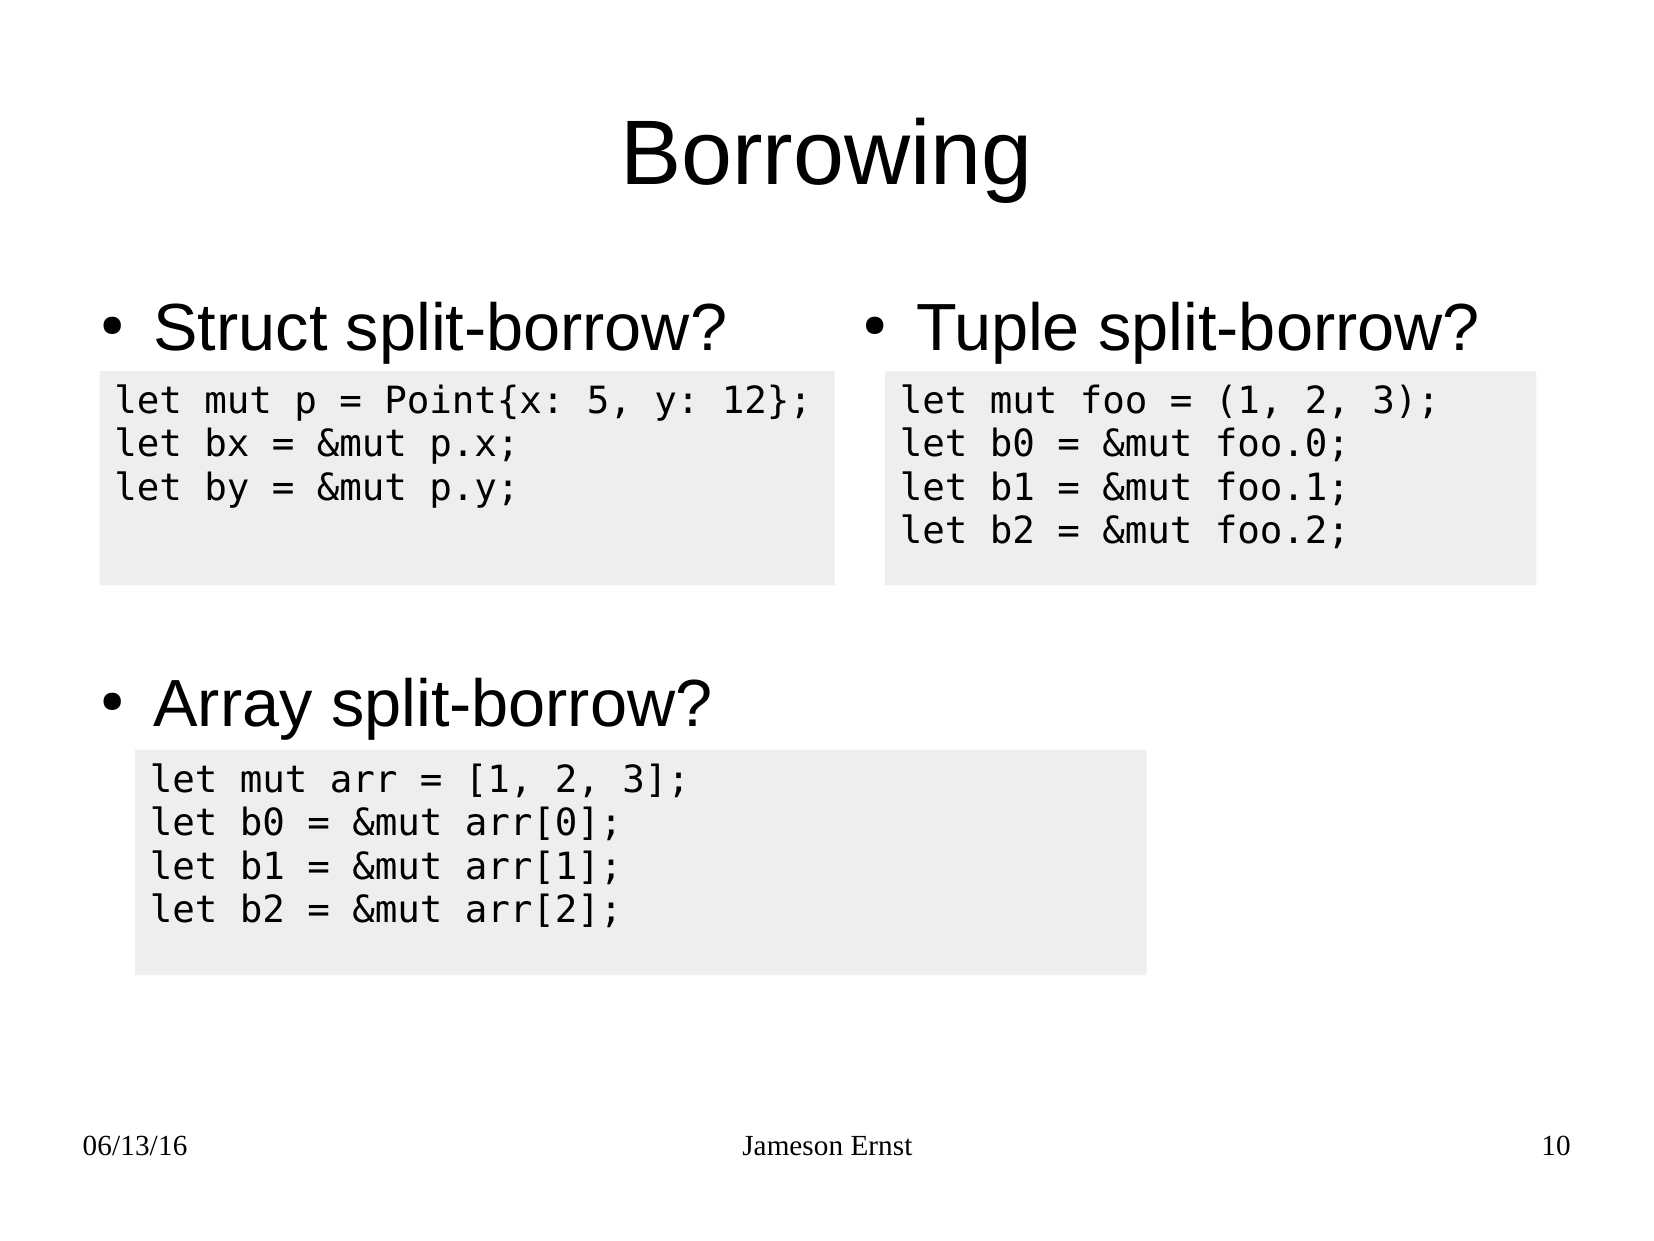

# Borrowing
Struct split-borrow?
Tuple split-borrow?
let mut p = Point{x: 5, y: 12};
let bx = &mut p.x;
let by = &mut p.y;
let mut foo = (1, 2, 3);
let b0 = &mut foo.0;
let b1 = &mut foo.1;
let b2 = &mut foo.2;
Array split-borrow?
let mut arr = [1, 2, 3];
let b0 = &mut arr[0];
let b1 = &mut arr[1];
let b2 = &mut arr[2];
06/13/16
Jameson Ernst
10